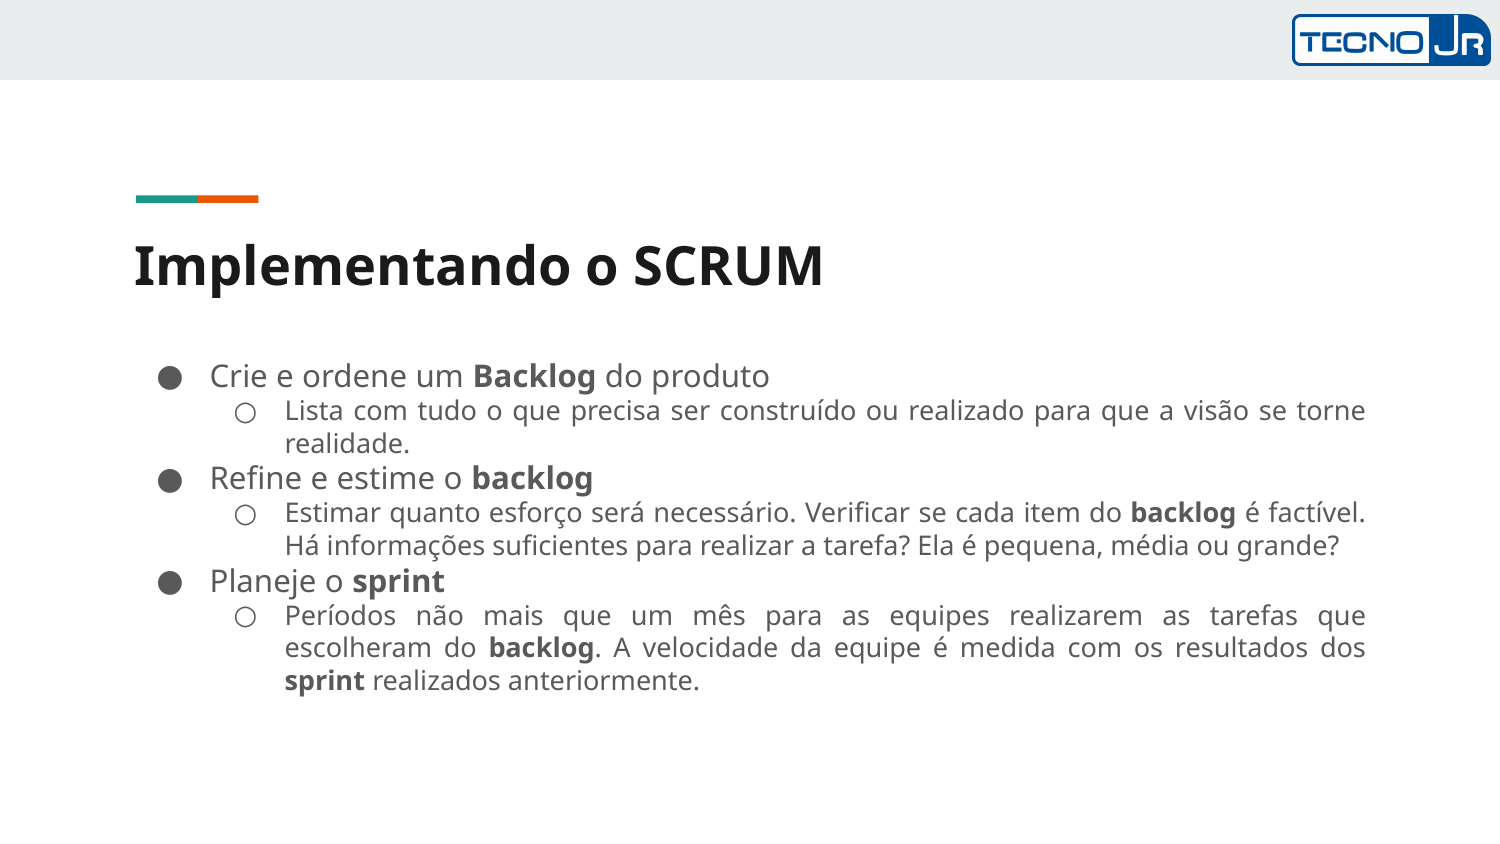

# Implementando o SCRUM
Crie e ordene um Backlog do produto
Lista com tudo o que precisa ser construído ou realizado para que a visão se torne realidade.
Refine e estime o backlog
Estimar quanto esforço será necessário. Verificar se cada item do backlog é factível. Há informações suficientes para realizar a tarefa? Ela é pequena, média ou grande?
Planeje o sprint
Períodos não mais que um mês para as equipes realizarem as tarefas que escolheram do backlog. A velocidade da equipe é medida com os resultados dos sprint realizados anteriormente.